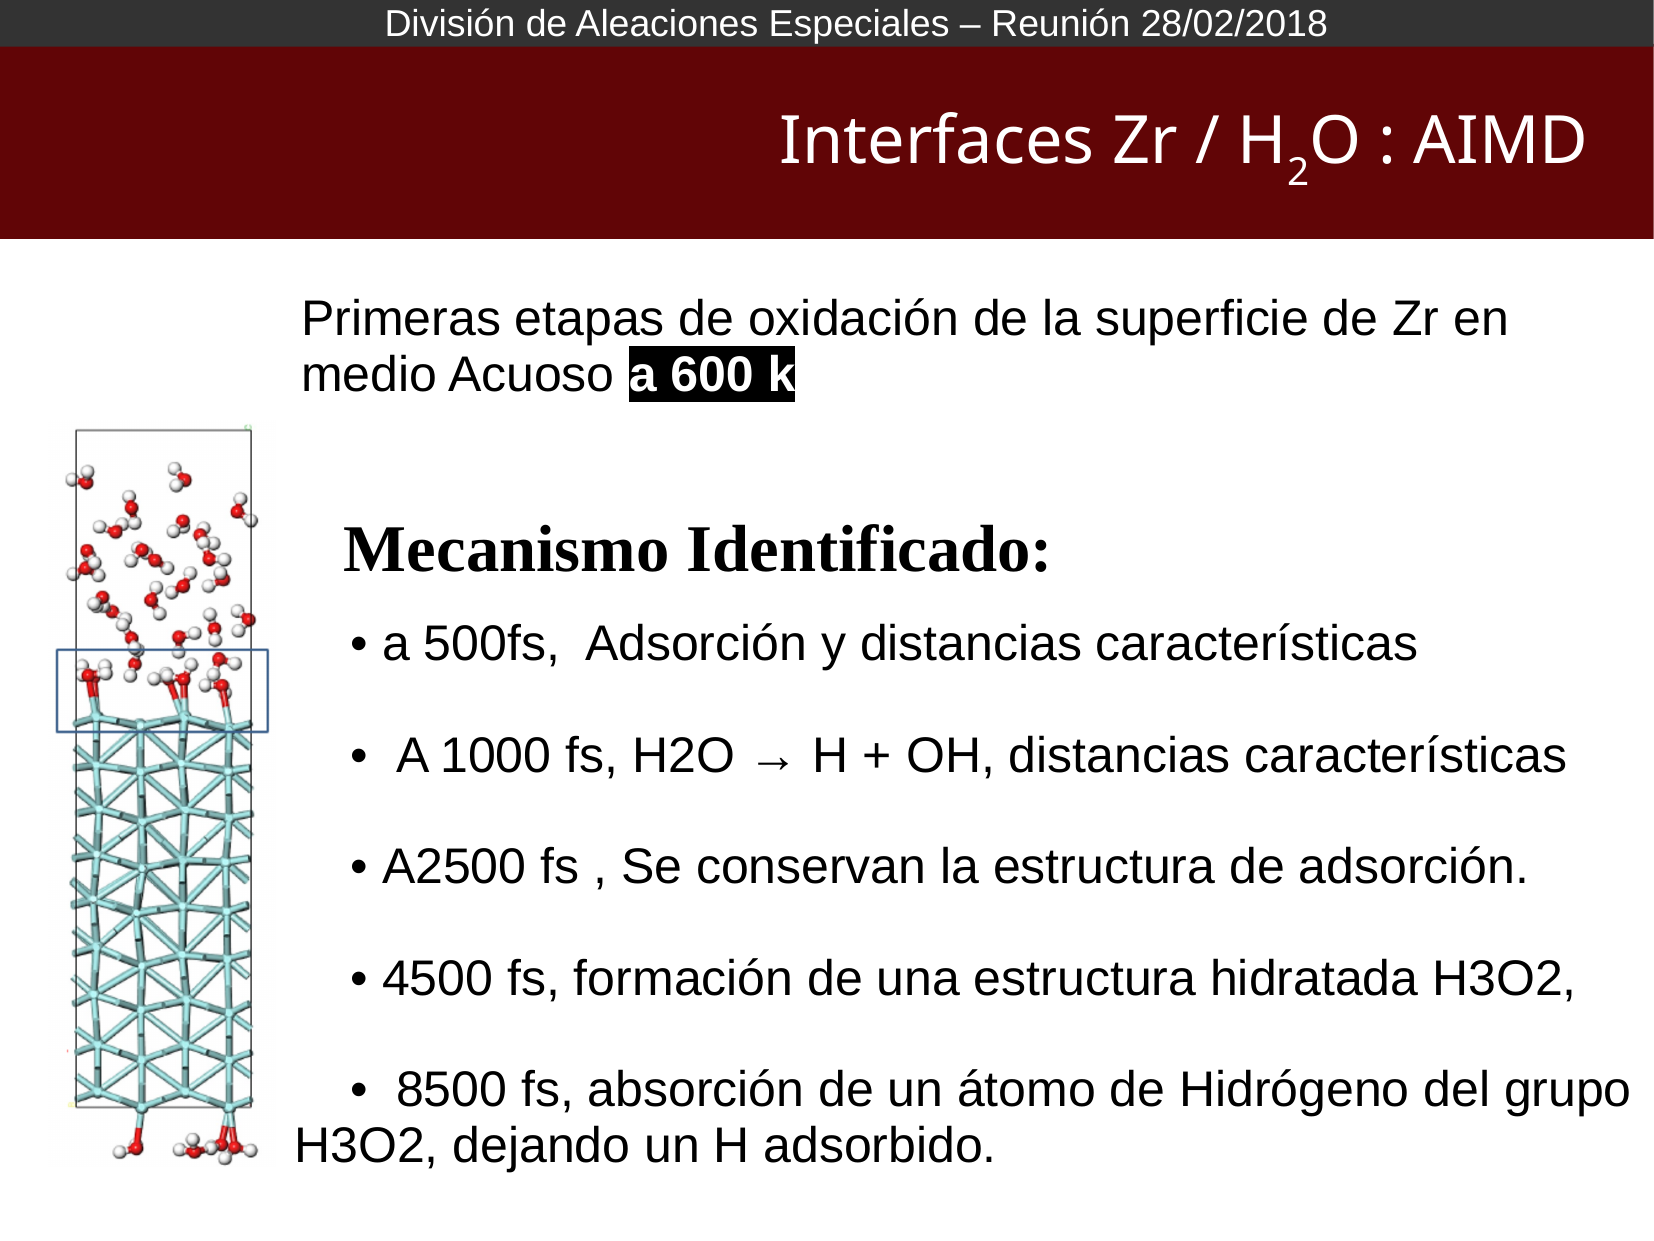

# Interfaces Zr / H2O : AIMD
Primeras etapas de oxidación de la superficie de Zr en medio Acuoso a 600 k
Mecanismo Identificado:
 • a 500fs, Adsorción y distancias características
 • A 1000 fs, H2O → H + OH, distancias características
 • A2500 fs , Se conservan la estructura de adsorción.
 • 4500 fs, formación de una estructura hidratada H3O2,
 • 8500 fs, absorción de un átomo de Hidrógeno del grupo H3O2, dejando un H adsorbido.